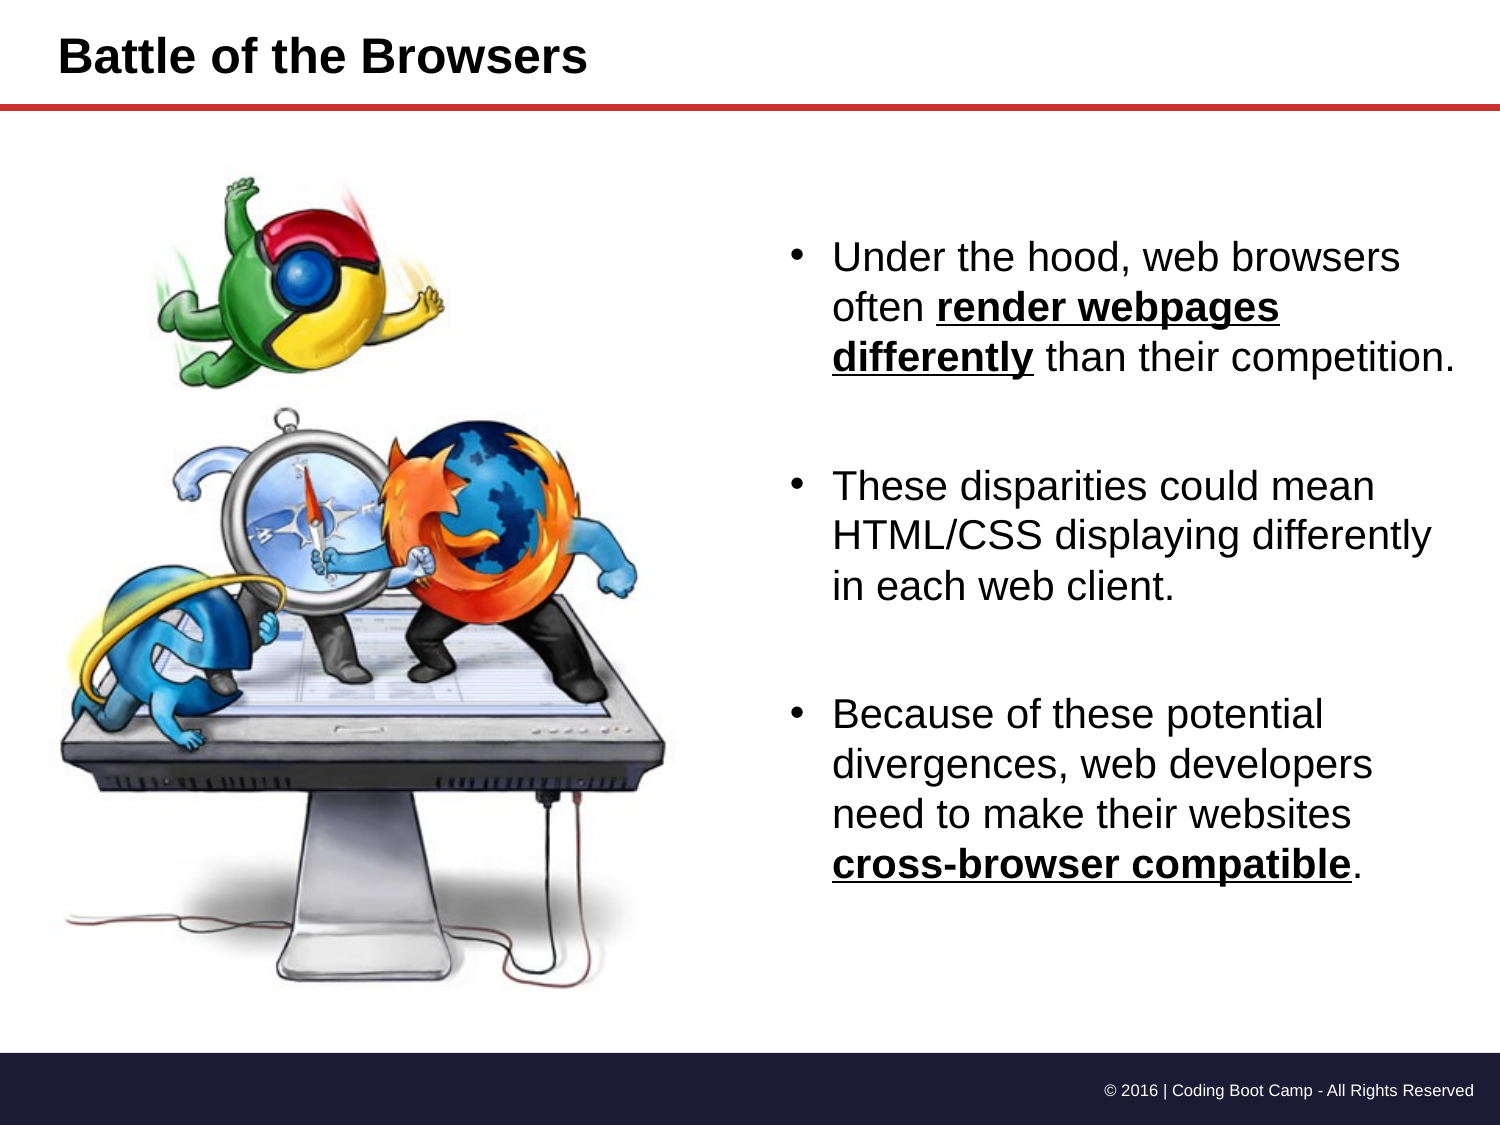

# Battle of the Browsers
Under the hood, web browsers often render webpages differently than their competition.
These disparities could mean HTML/CSS displaying differently in each web client.
Because of these potential divergences, web developers need to make their websites cross-browser compatible.